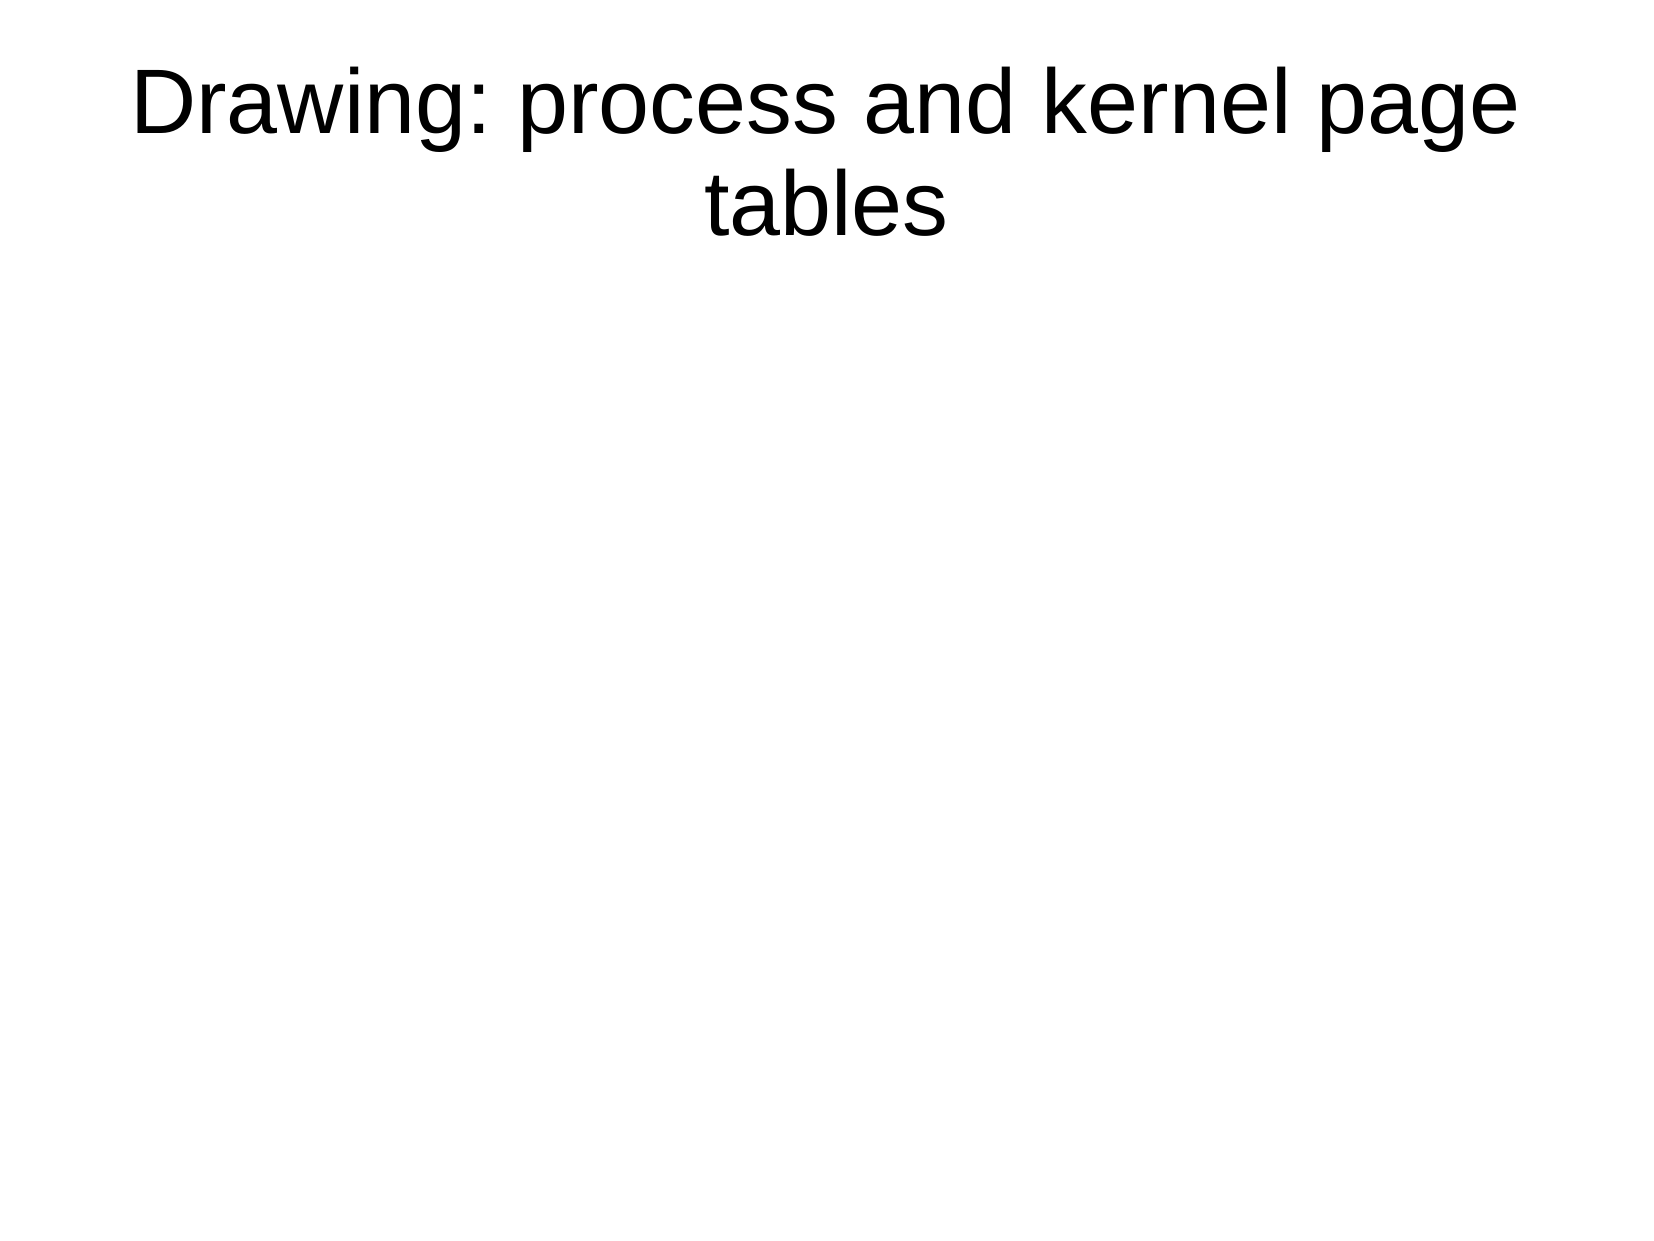

# Drawing: process and kernel page tables